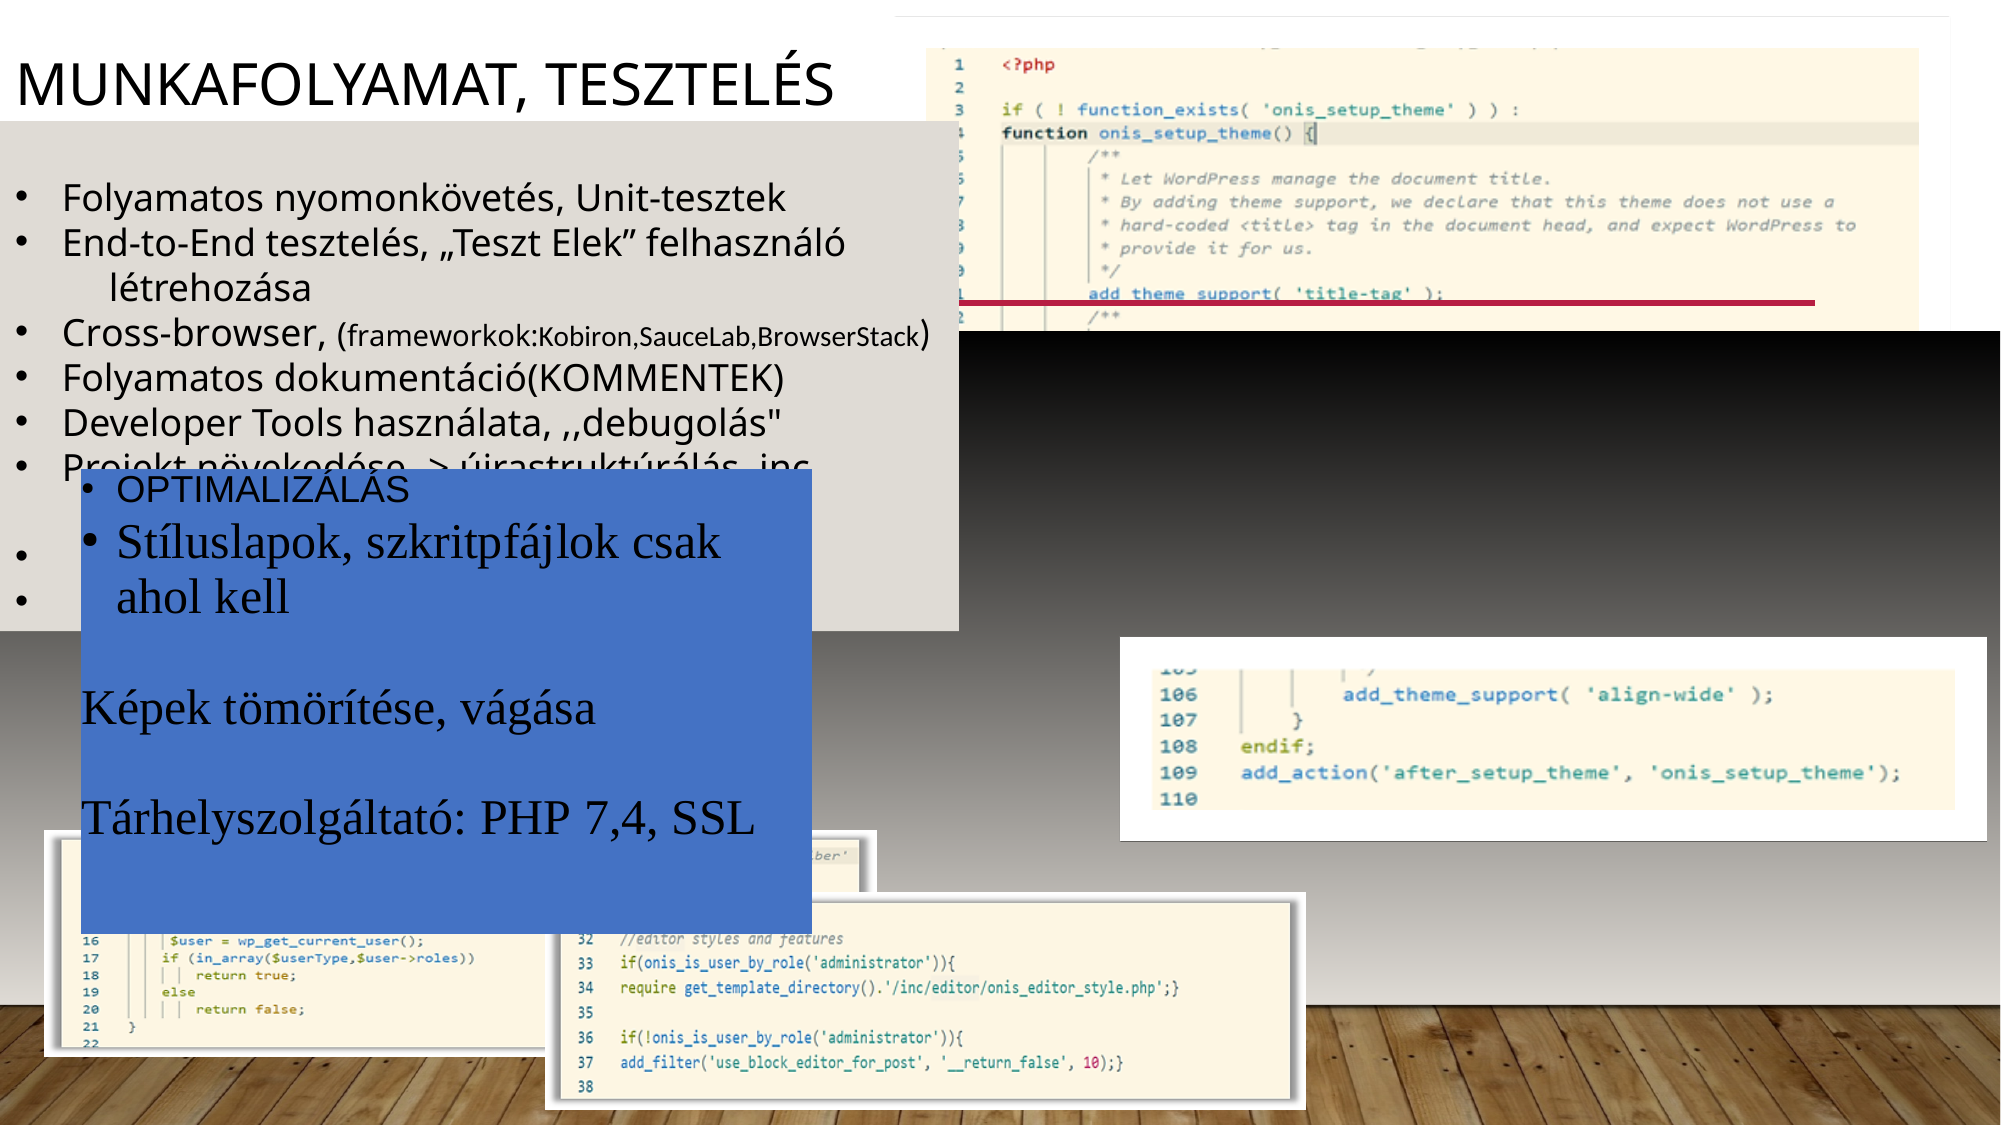

# Munkafolyamat, Tesztelés
Folyamatos nyomonkövetés, Unit-tesztek
End-to-End tesztelés, „Teszt Elek” felhasználó létrehozása
Cross-browser, (frameworkok:Kobiron,SauceLab,BrowserStack)
Folyamatos dokumentáció(KOMMENTEK)
Developer Tools használata, ,,debugolás"
Projekt növekedése -> újrastruktúrálás, inc mappába fájlok
| OPTIMALIZÁLÁS |
| --- |
| Stíluslapok, szkritpfájlok csak ahol kell Képek tömörítése, vágása Tárhelyszolgáltató: PHP 7,4, SSL |